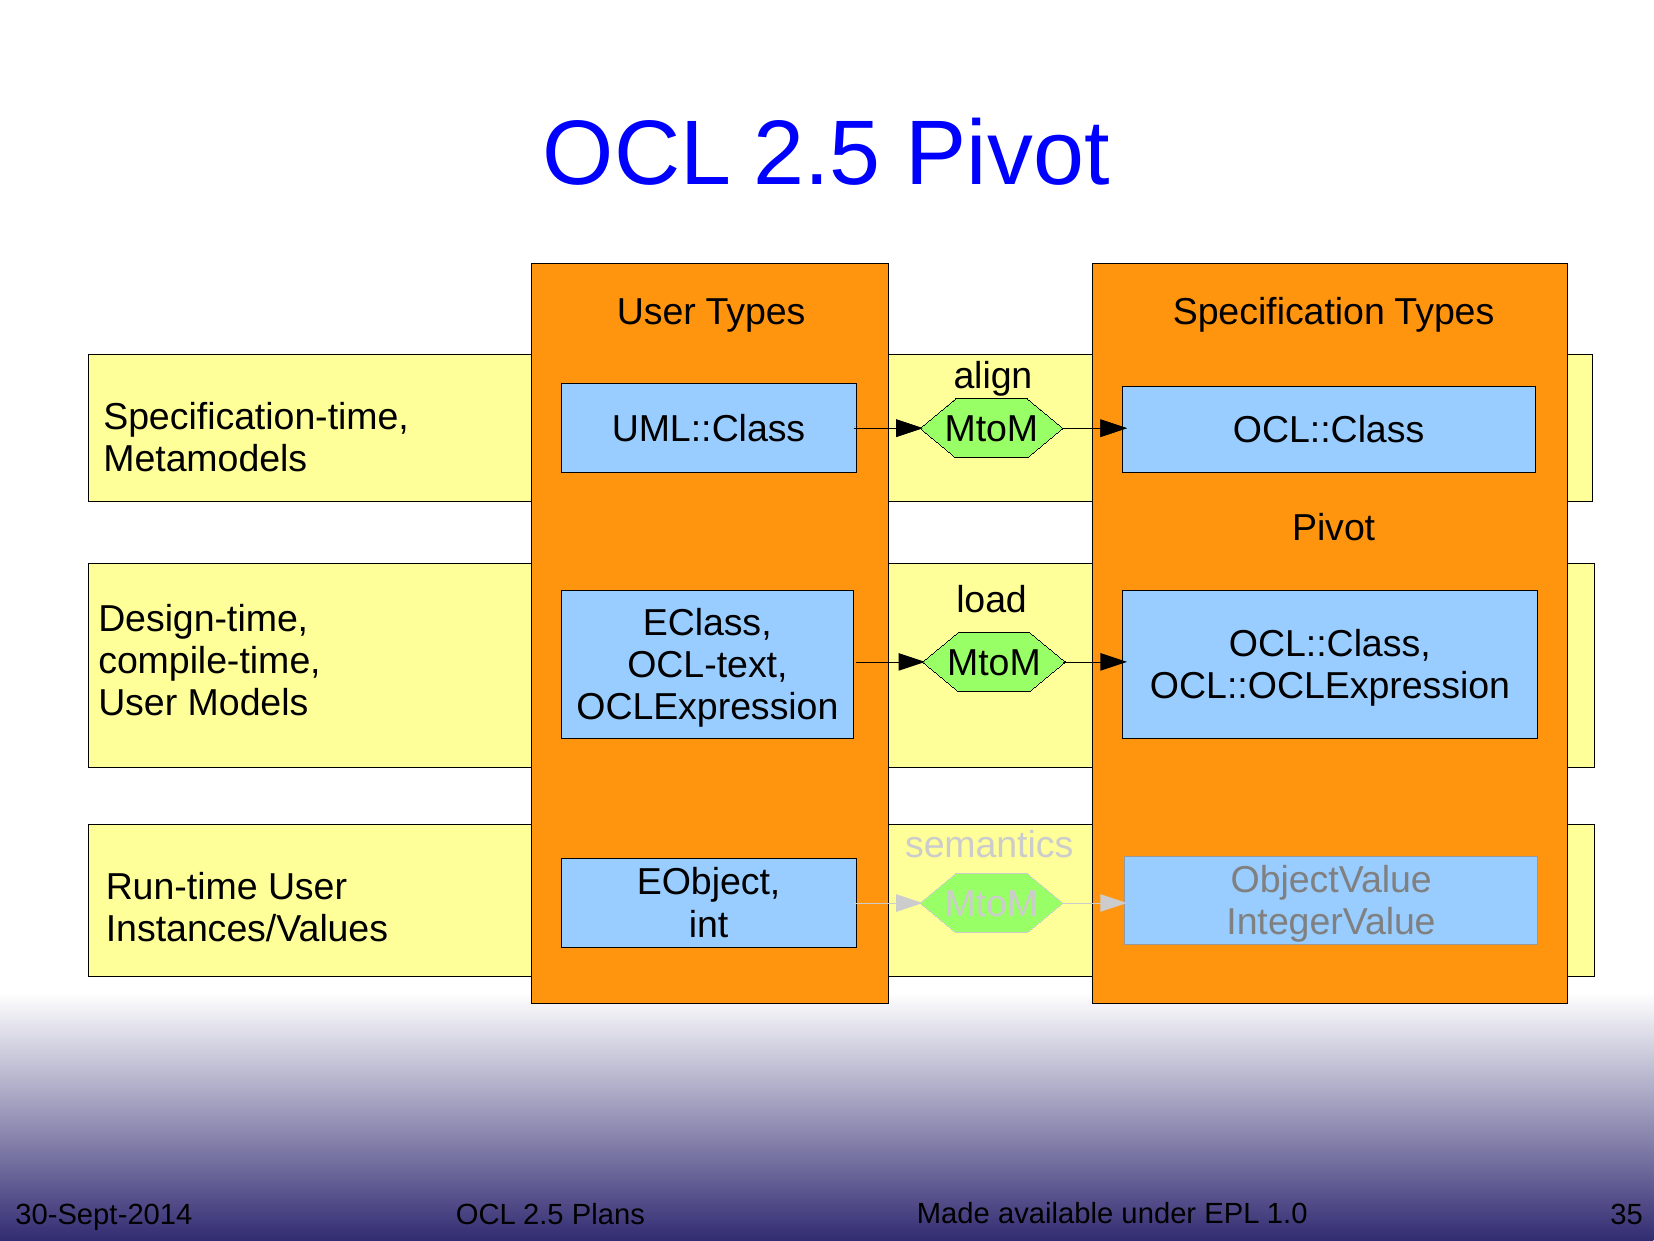

# OCL 2.5 Pivot
User Types
Specification Types
align
UML::Class
OCL::Class
Specification-time,
Metamodels
MtoM
MtoM
Pivot
load
Design-time,
compile-time,
User Models
EClass,
OCL-text,
OCLExpression
OCL::Class,
OCL::OCLExpression
MtoM
semantics
ObjectValue
IntegerValue
Run-time User
Instances/Values
EObject,
int
MtoM
30-Sept-2014
OCL 2.5 Plans
35